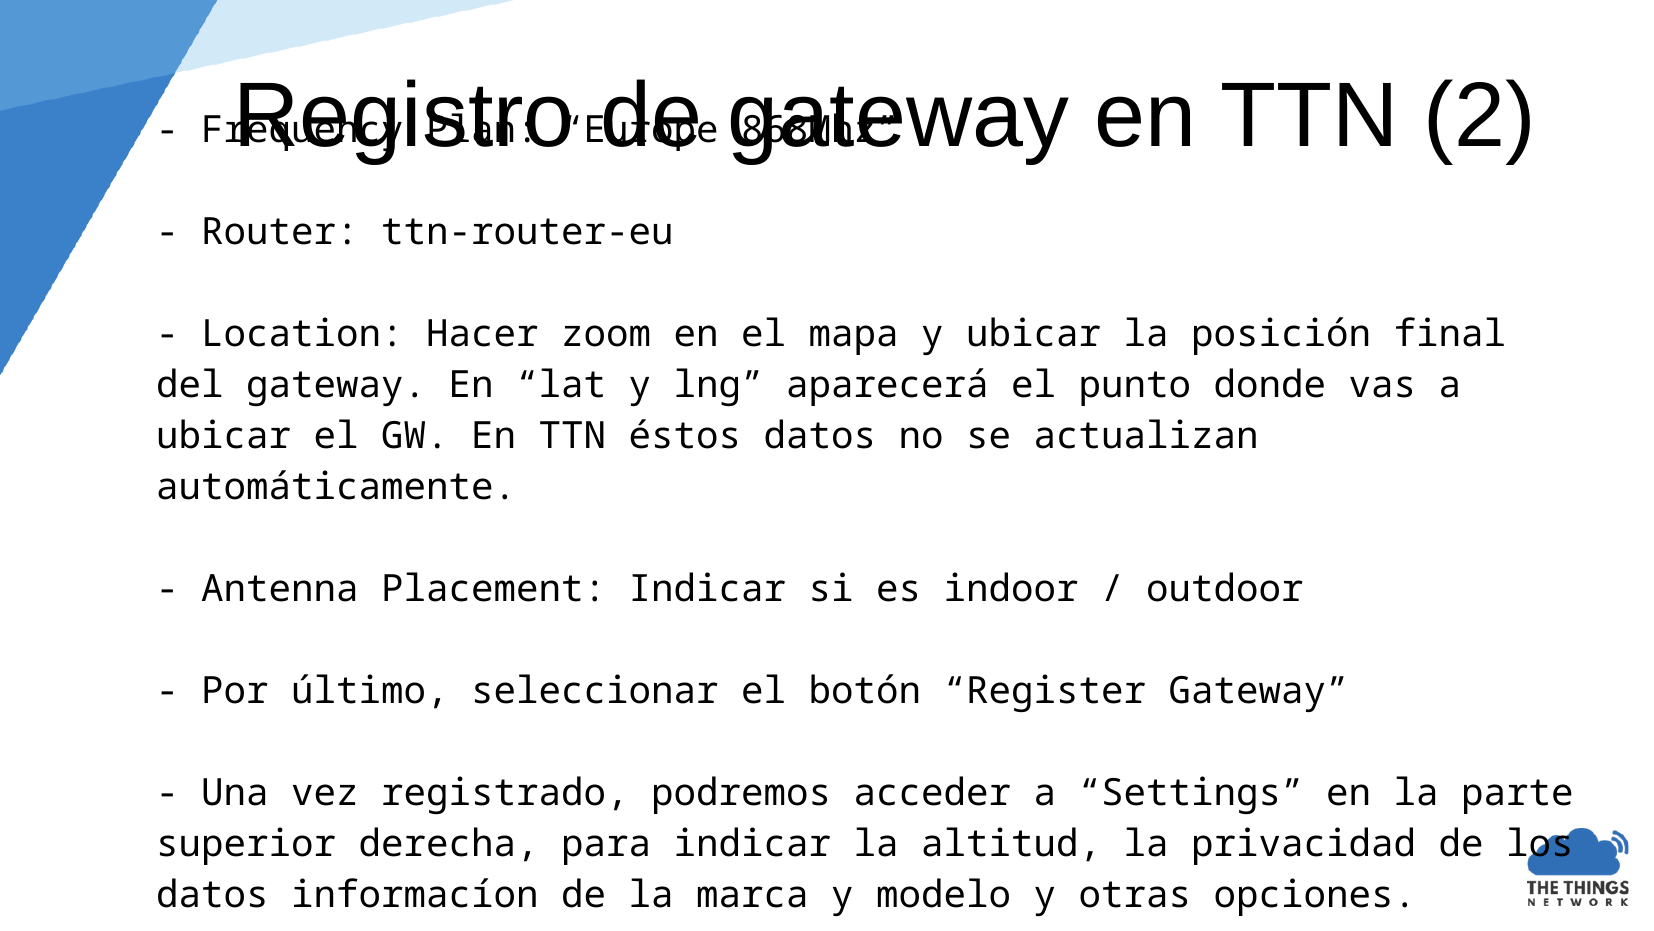

# Registro de gateway en TTN (2)
	- Frequency Plan: “Europe 868Mhz”
	- Router: ttn-router-eu
	- Location: Hacer zoom en el mapa y ubicar la posición final 		del gateway. En “lat y lng” aparecerá el punto donde vas a 			ubicar el GW. En TTN éstos datos no se actualizan 					automáticamente.
	- Antenna Placement: Indicar si es indoor / outdoor
	- Por último, seleccionar el botón “Register Gateway”
	- Una vez registrado, podremos acceder a “Settings” en la parte 	superior derecha, para indicar la altitud, la privacidad de los 	datos informacíon de la marca y modelo y otras opciones.